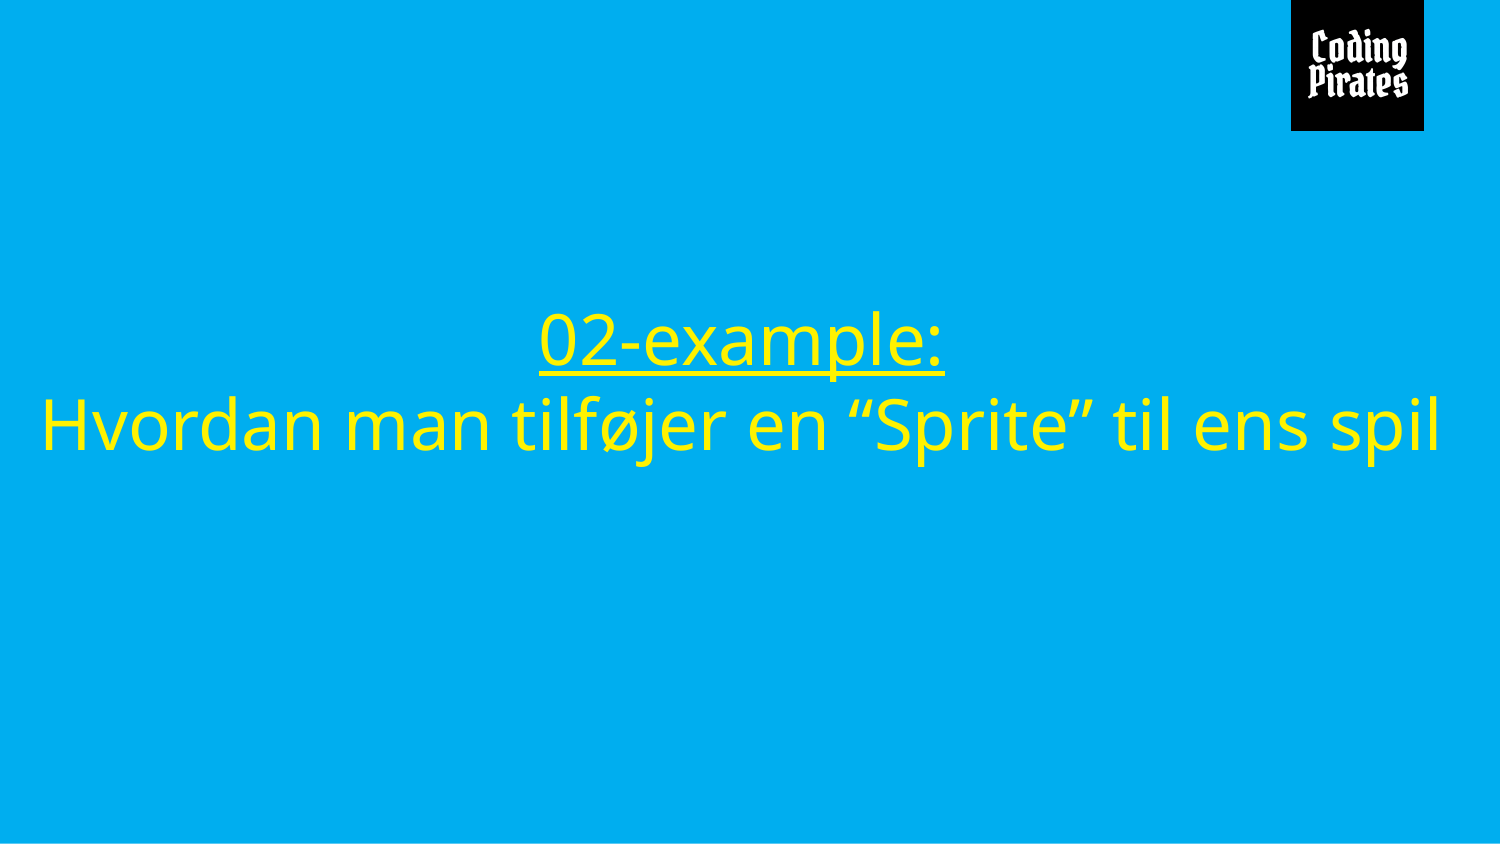

# 02-example: Hvordan man tilføjer en “Sprite” til ens spil